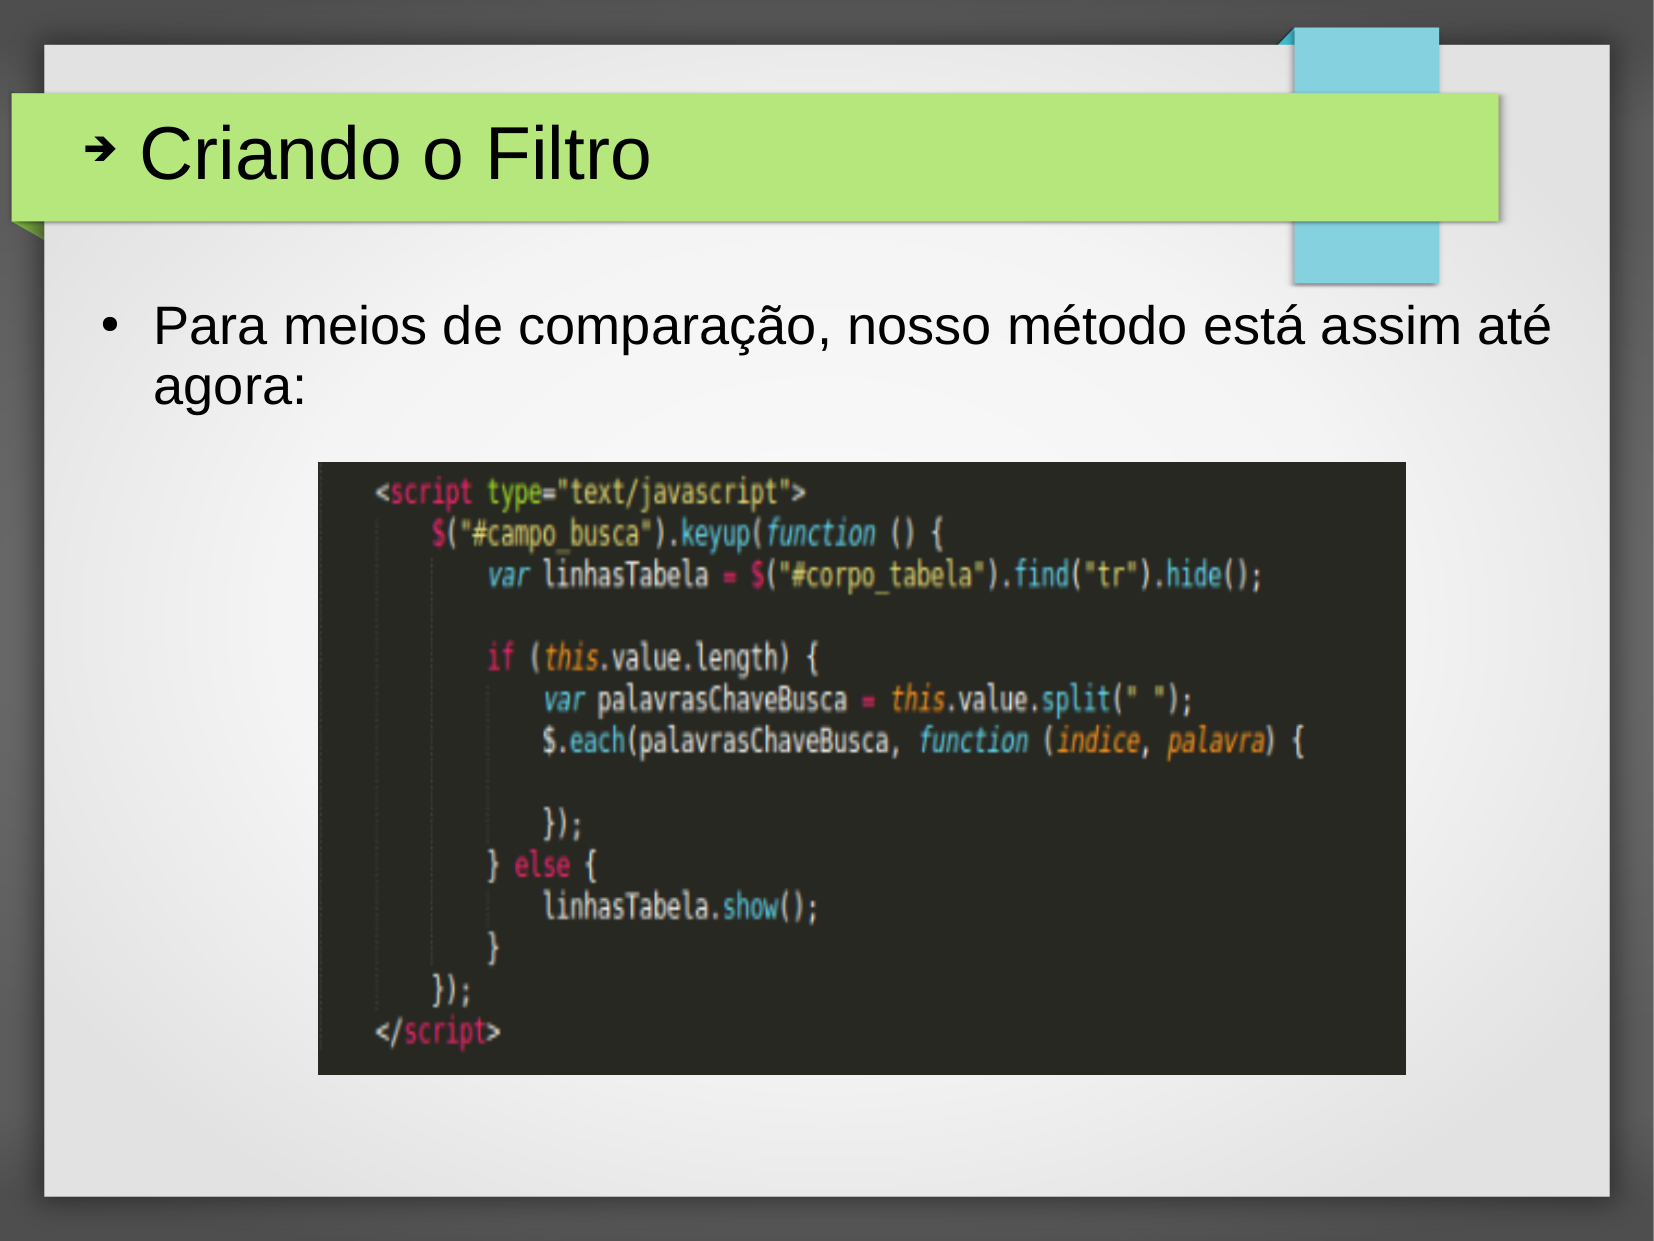

# Criando o Filtro
Para meios de comparação, nosso método está assim até agora: